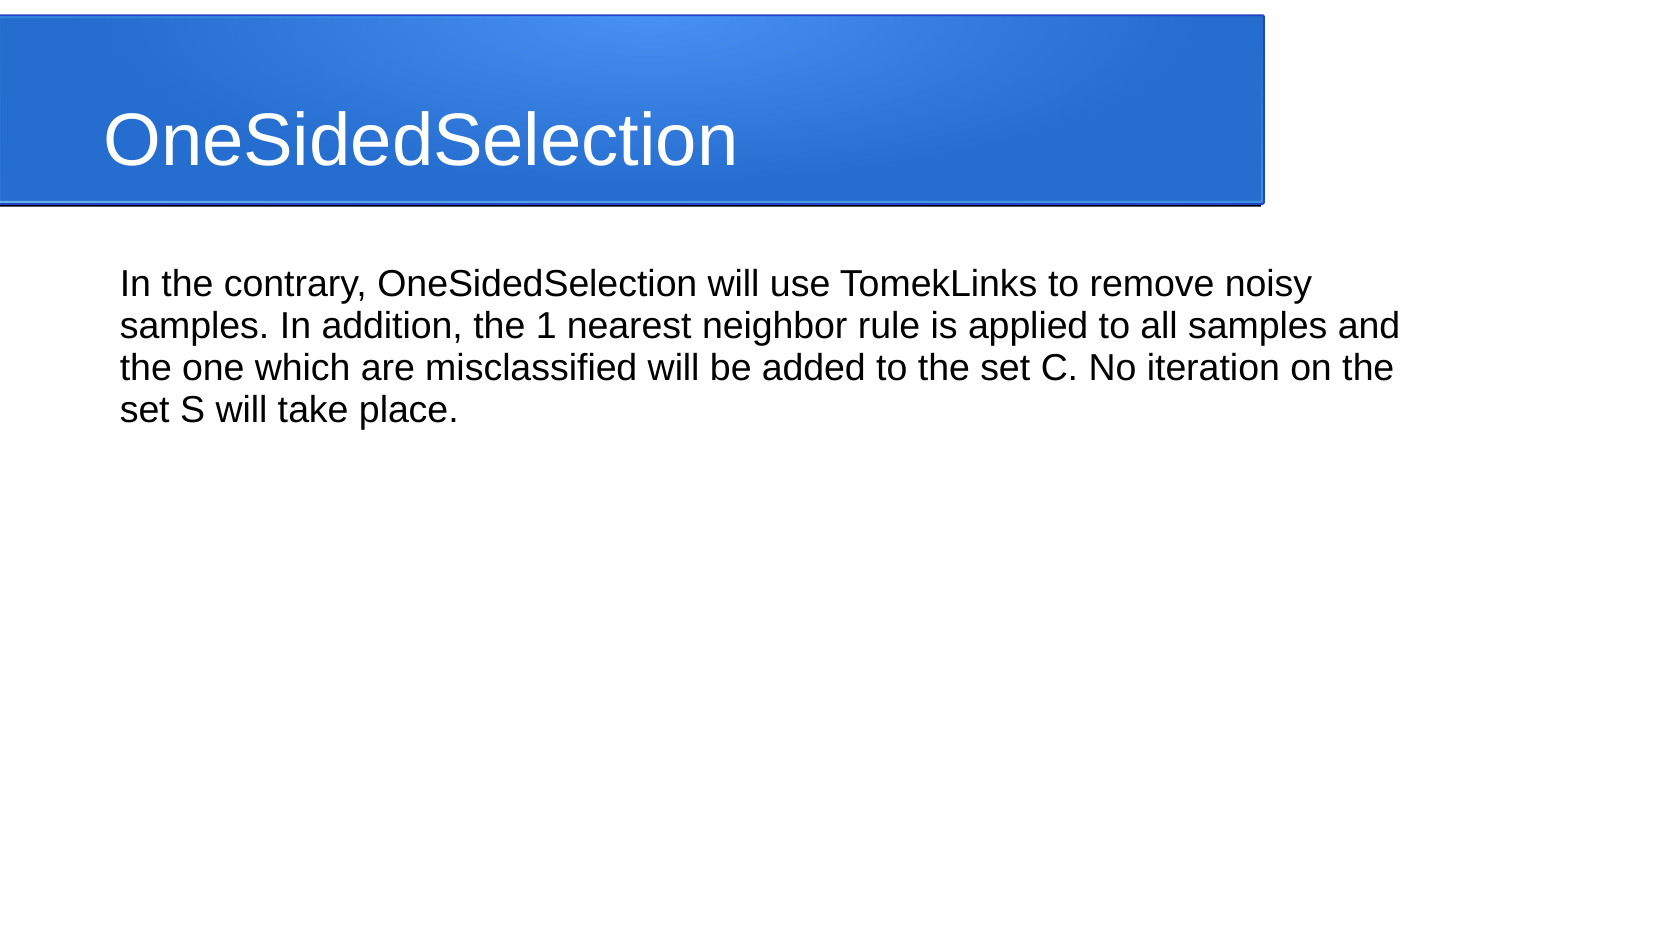

# OneSidedSelection
In the contrary, OneSidedSelection will use TomekLinks to remove noisy samples. In addition, the 1 nearest neighbor rule is applied to all samples and the one which are misclassified will be added to the set C. No iteration on the set S will take place.